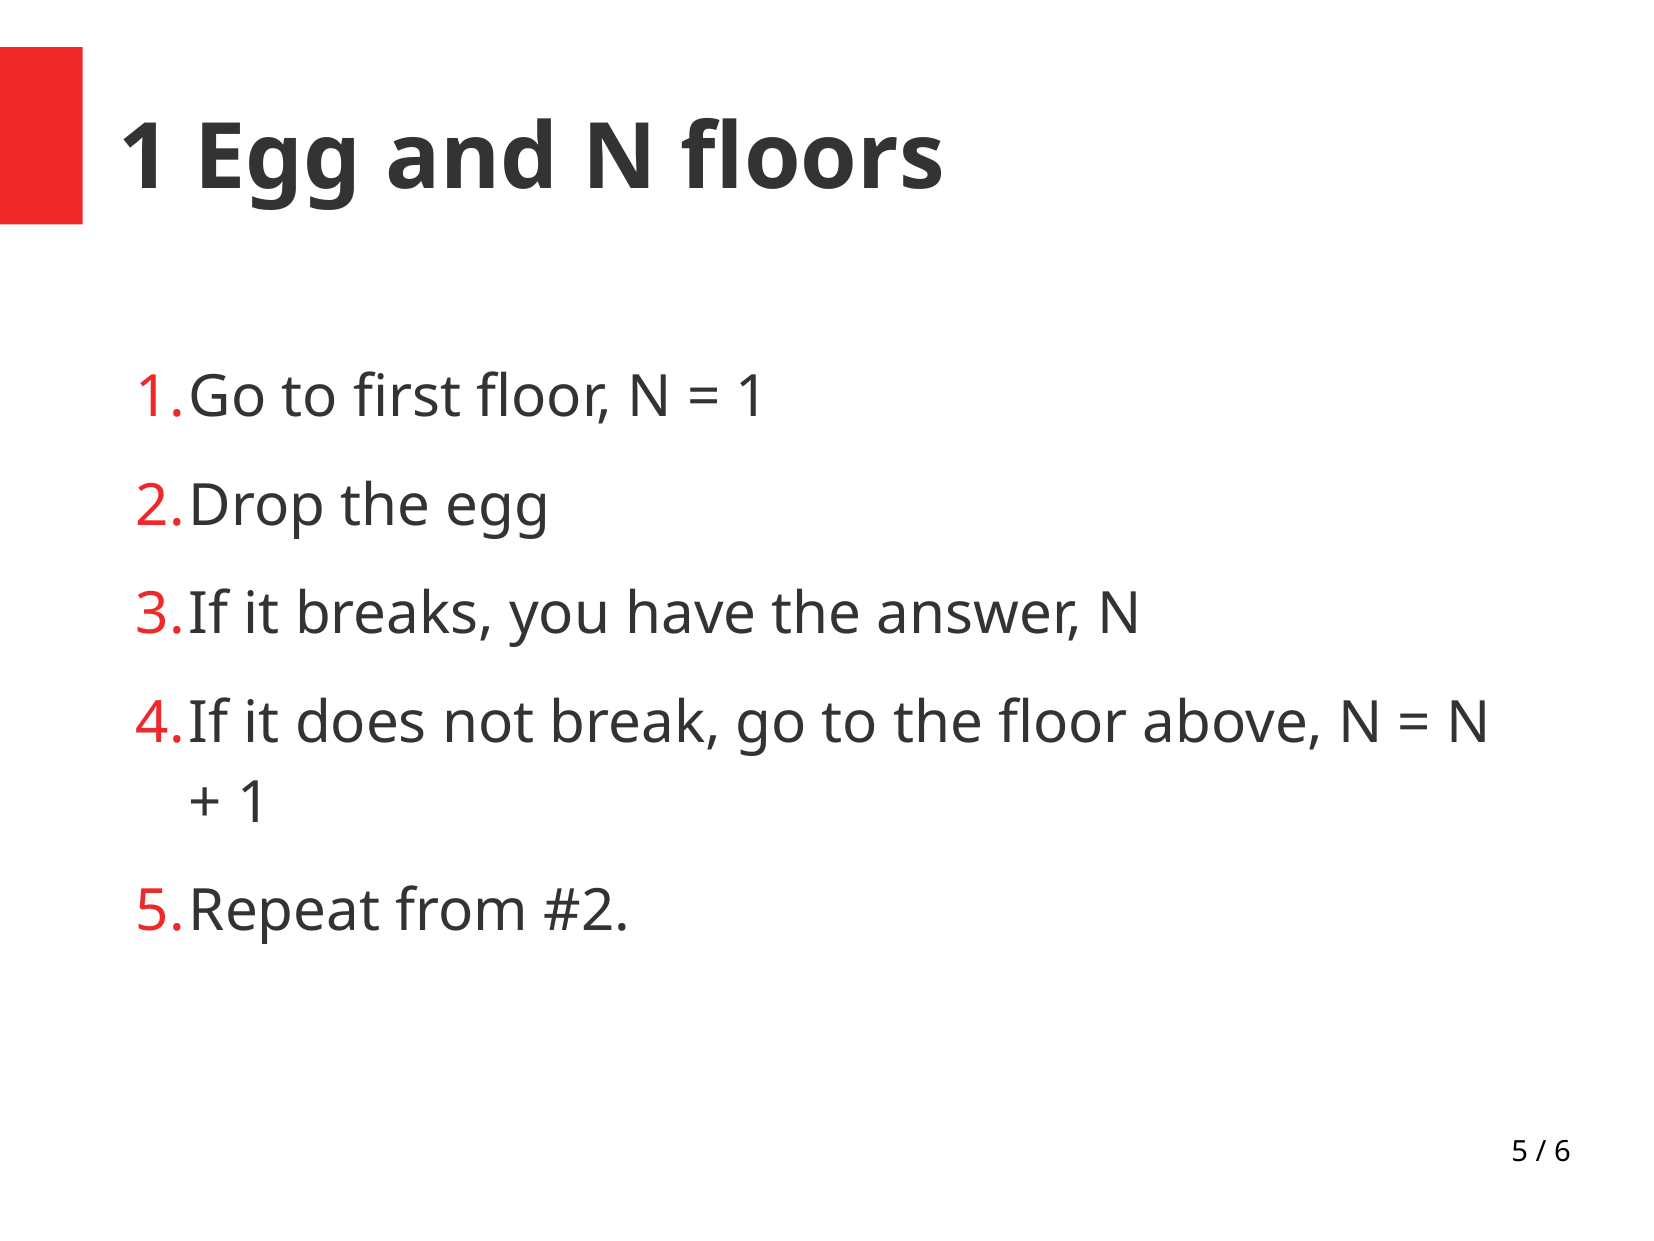

# 1 Egg and N floors
Go to first floor, N = 1
Drop the egg
If it breaks, you have the answer, N
If it does not break, go to the floor above, N = N + 1
Repeat from #2.
5